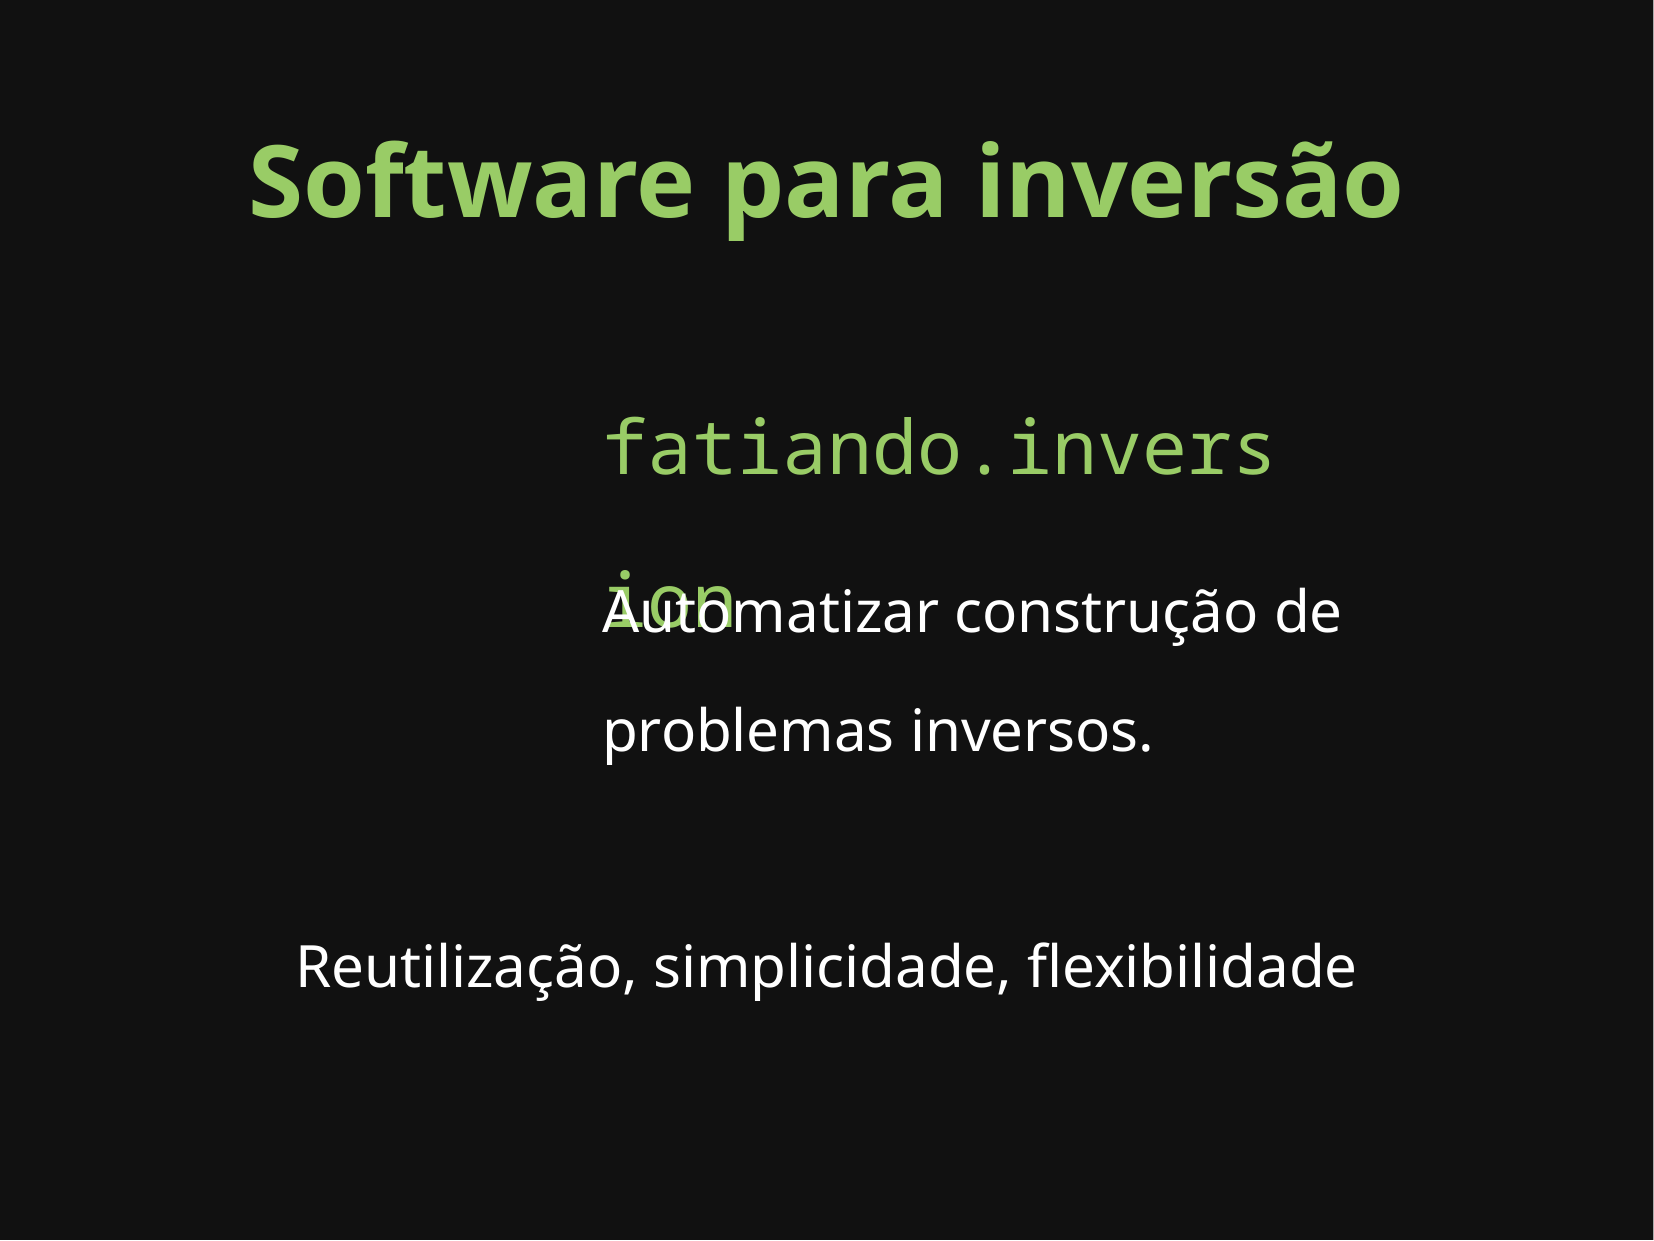

# Software para inversão
fatiando.inversion
Automatizar construção de problemas inversos.
Reutilização, simplicidade, flexibilidade